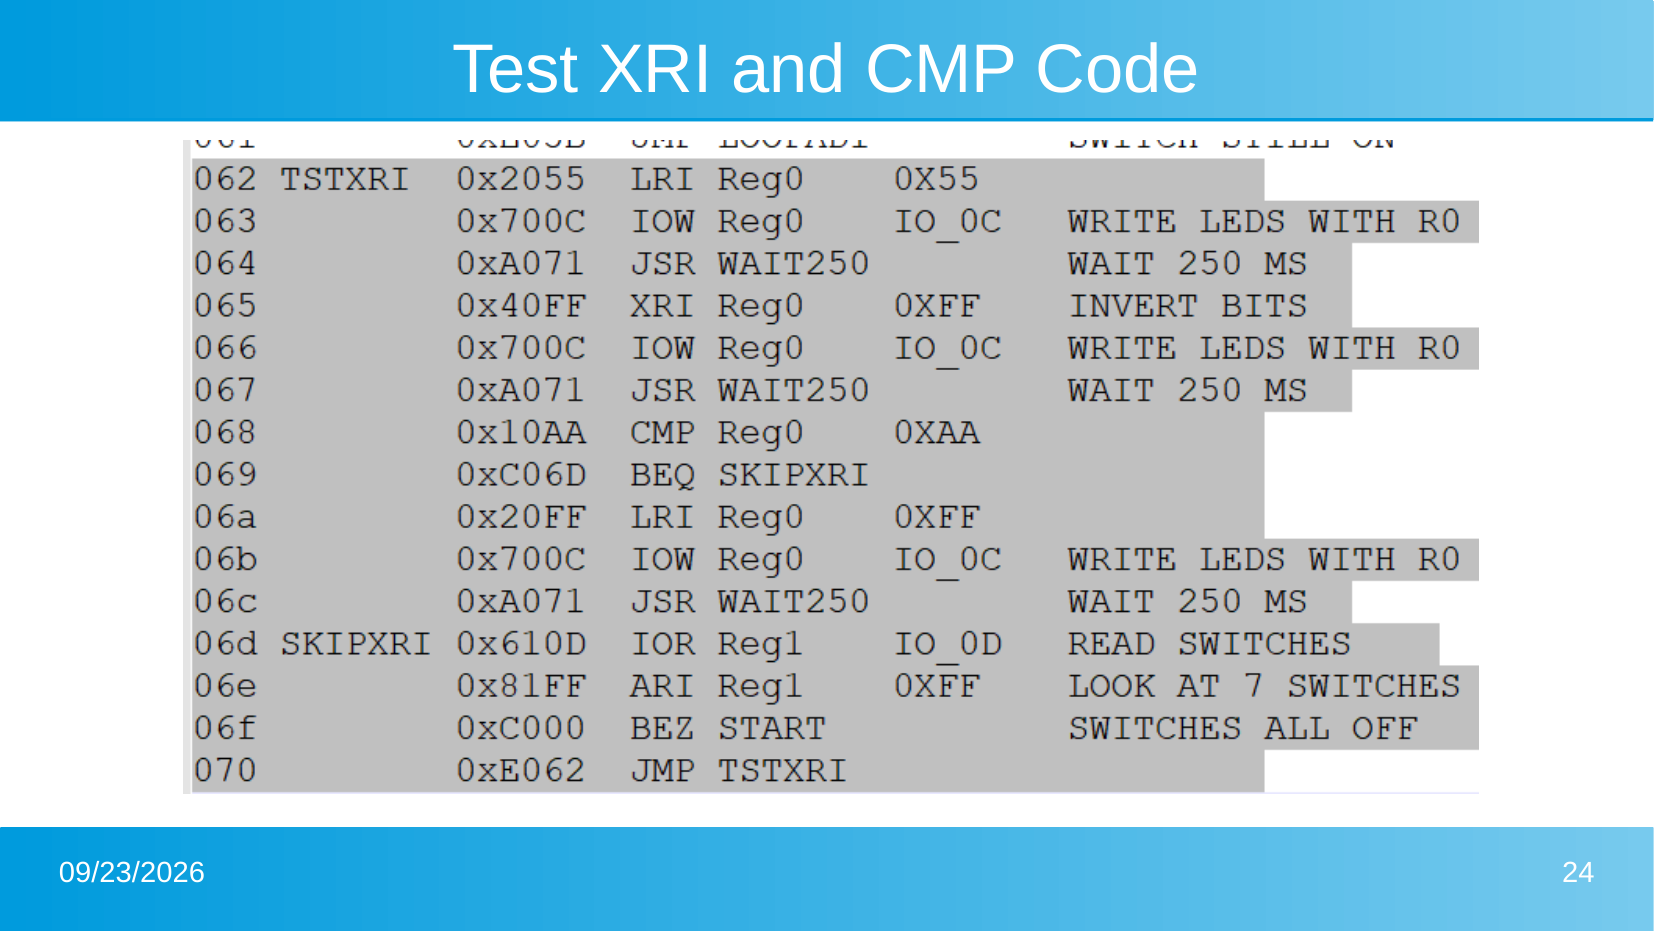

# Test XRI and CMP Code
24